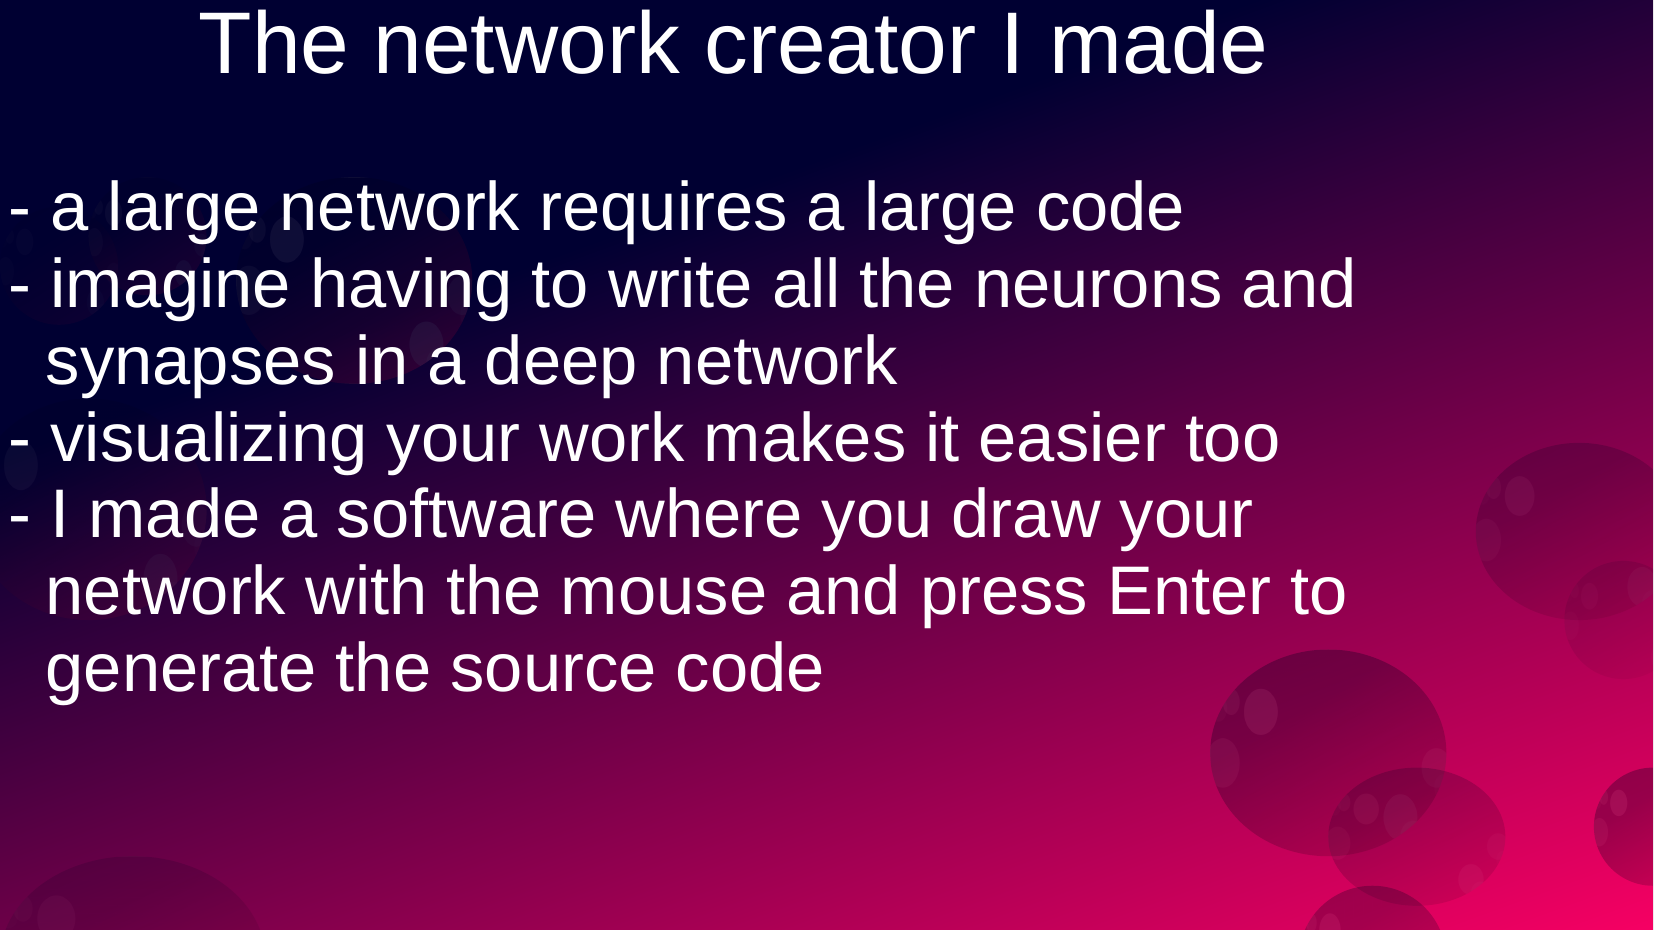

# The network creator I made - a large network requires a large code - imagine having to write all the neurons and 		synapses in a deep network - visualizing your work makes it easier too - I made a software where you draw your 			network with the mouse and press Enter to 		generate the source code